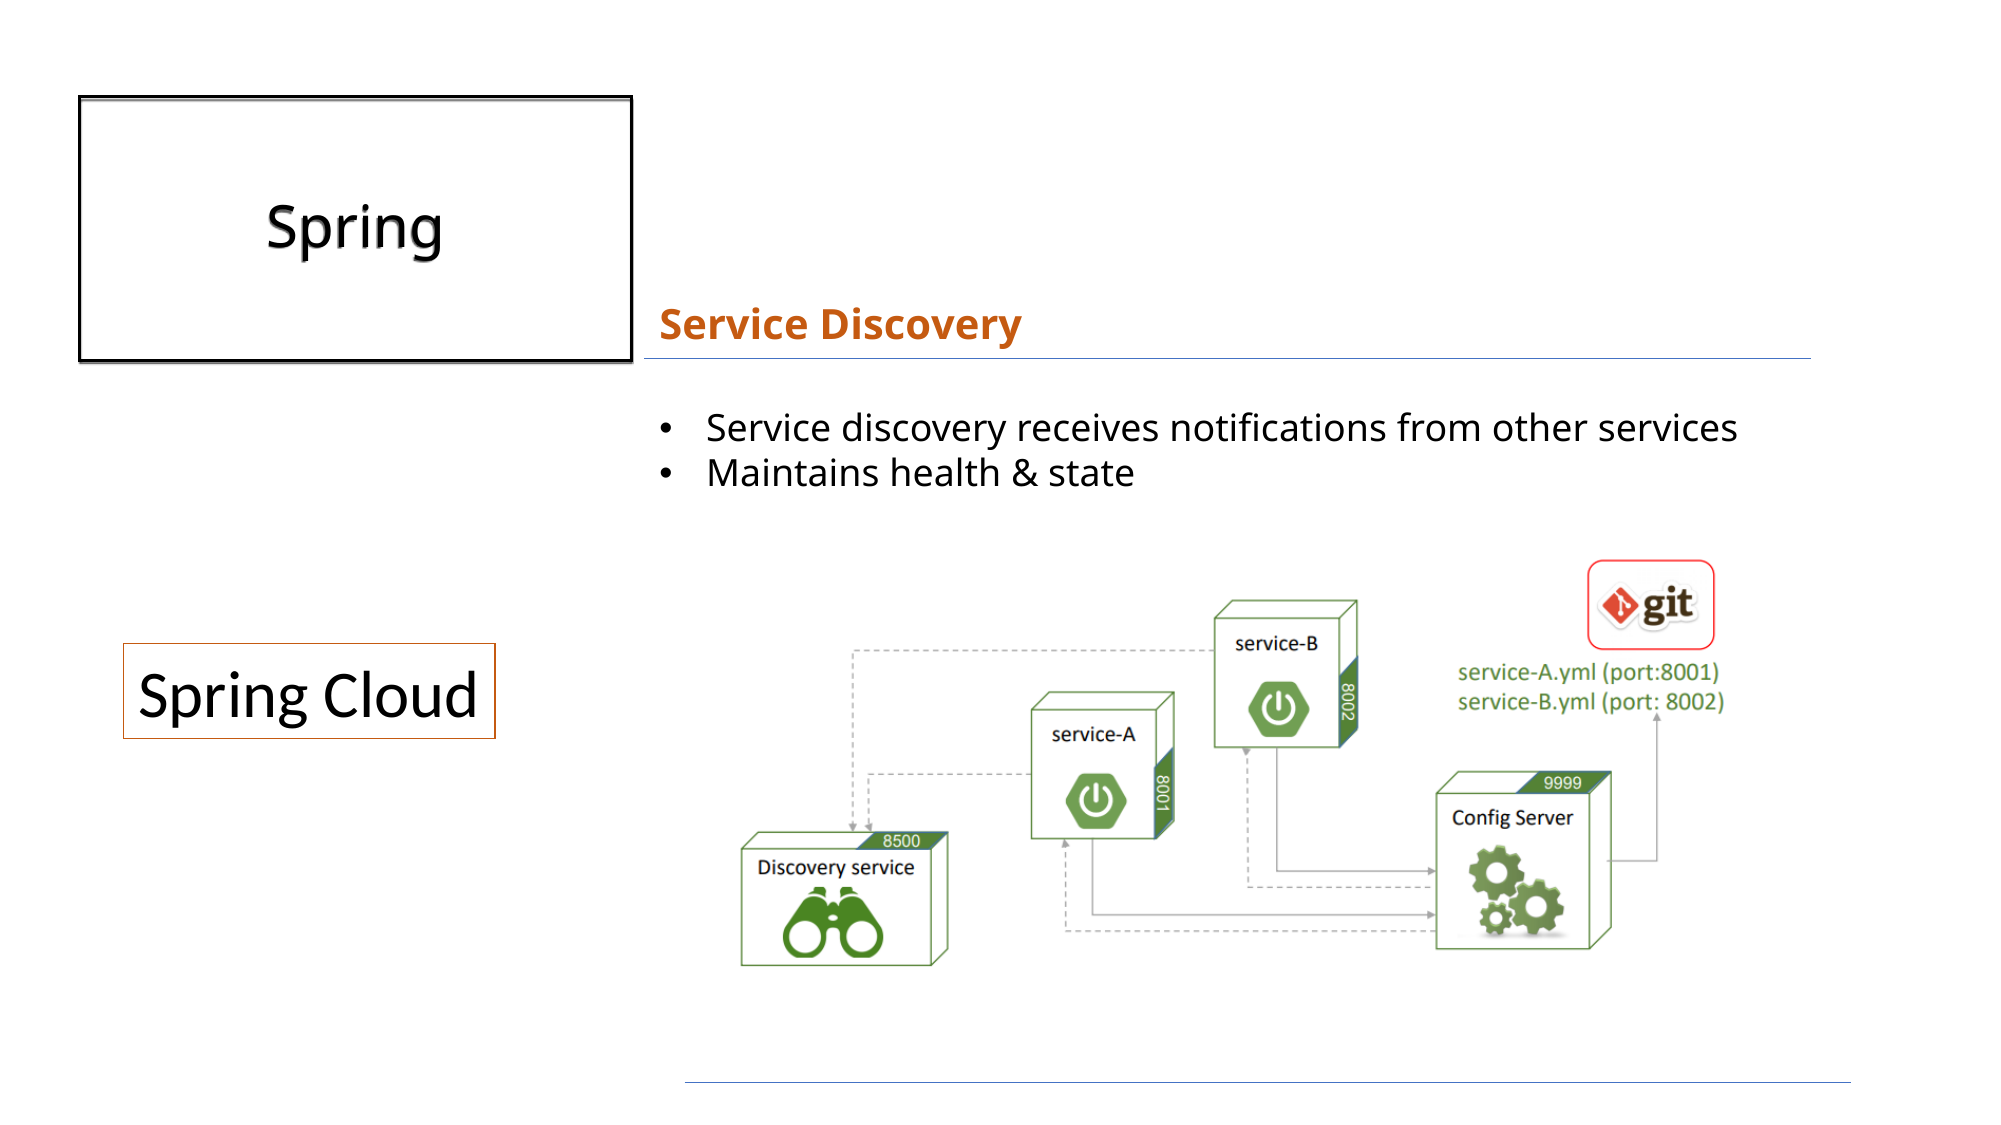

# Spring
Service Discovery
Service discovery receives notifications from other services
Maintains health & state
Spring Cloud